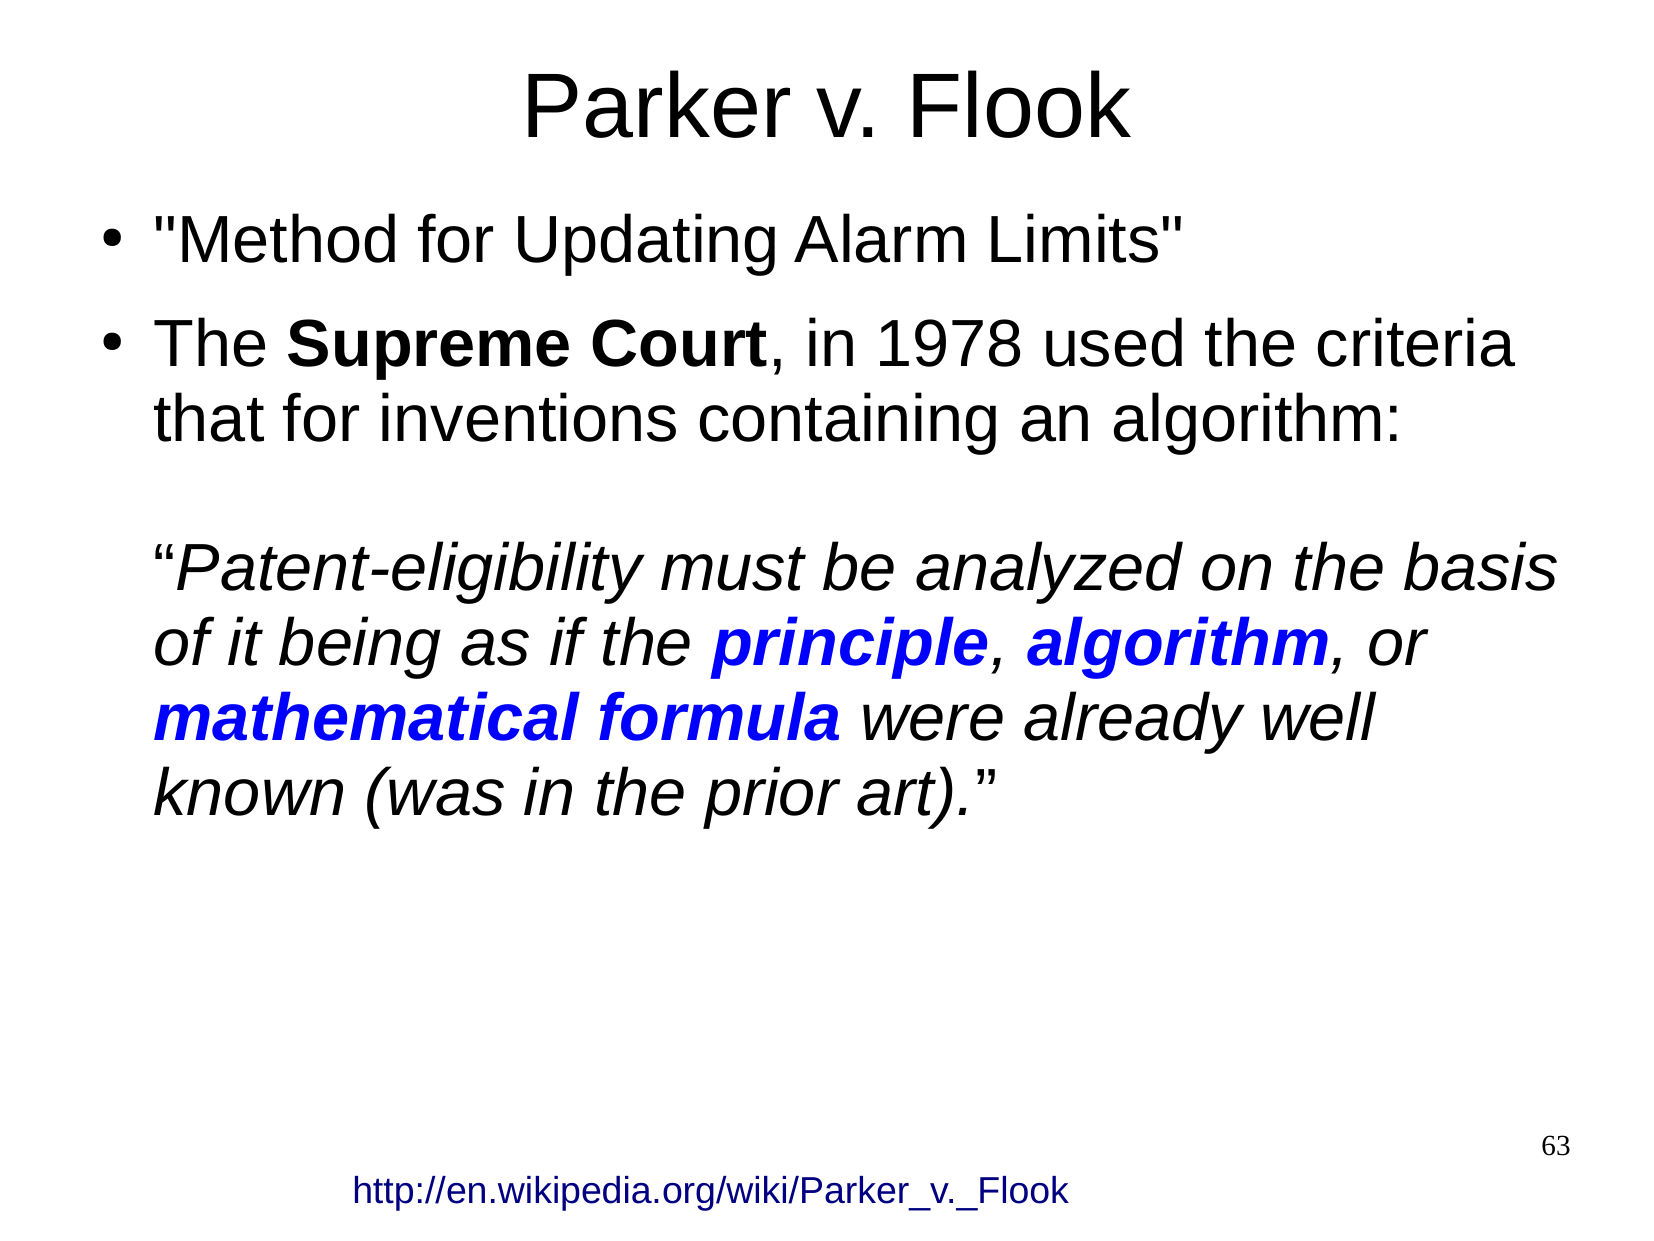

# Parker v. Flook
"Method for Updating Alarm Limits"
The Supreme Court, in 1978 used the criteria that for inventions containing an algorithm:
“Patent-eligibility must be analyzed on the basis of it being as if the principle, algorithm, or mathematical formula were already well known (was in the prior art).”
63
http://en.wikipedia.org/wiki/Parker_v._Flook